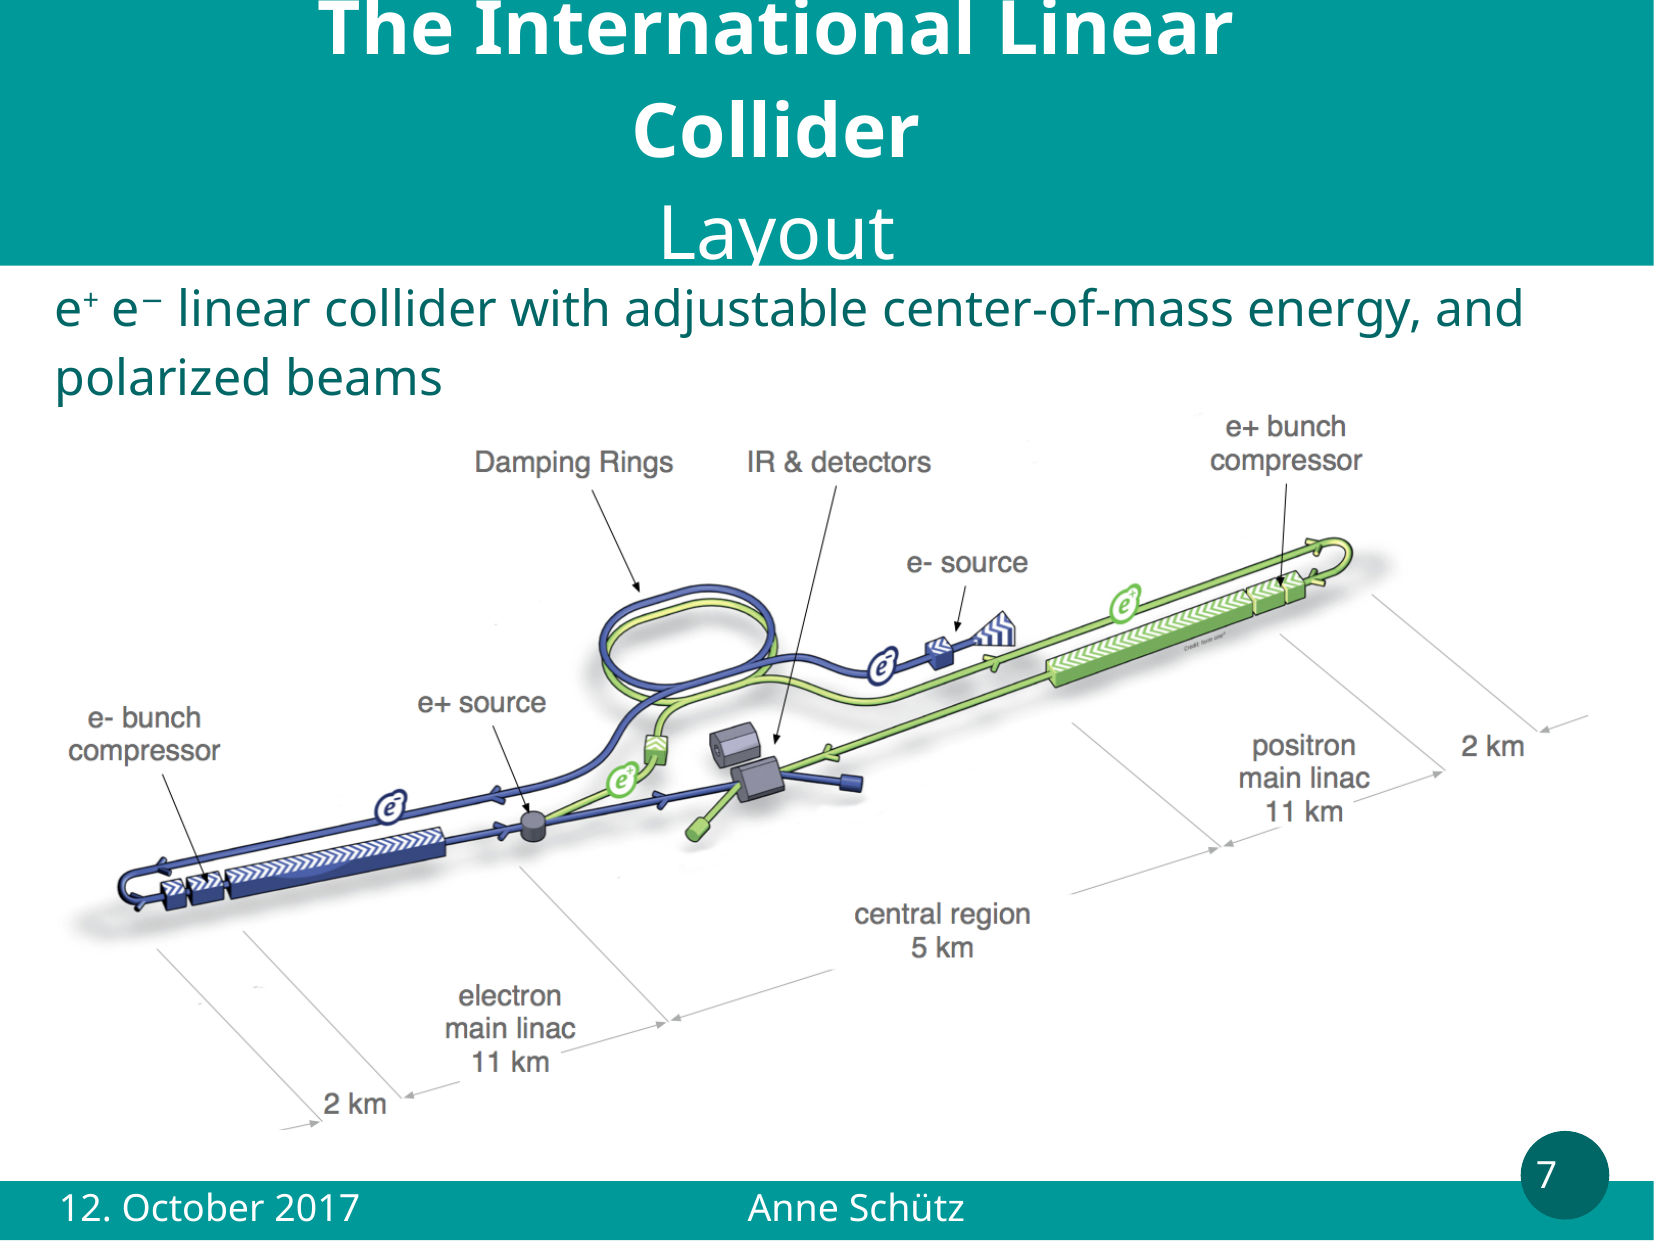

The International Linear Collider
Layout
# e+ e− linear collider with adjustable center-of-mass energy, and polarized beams